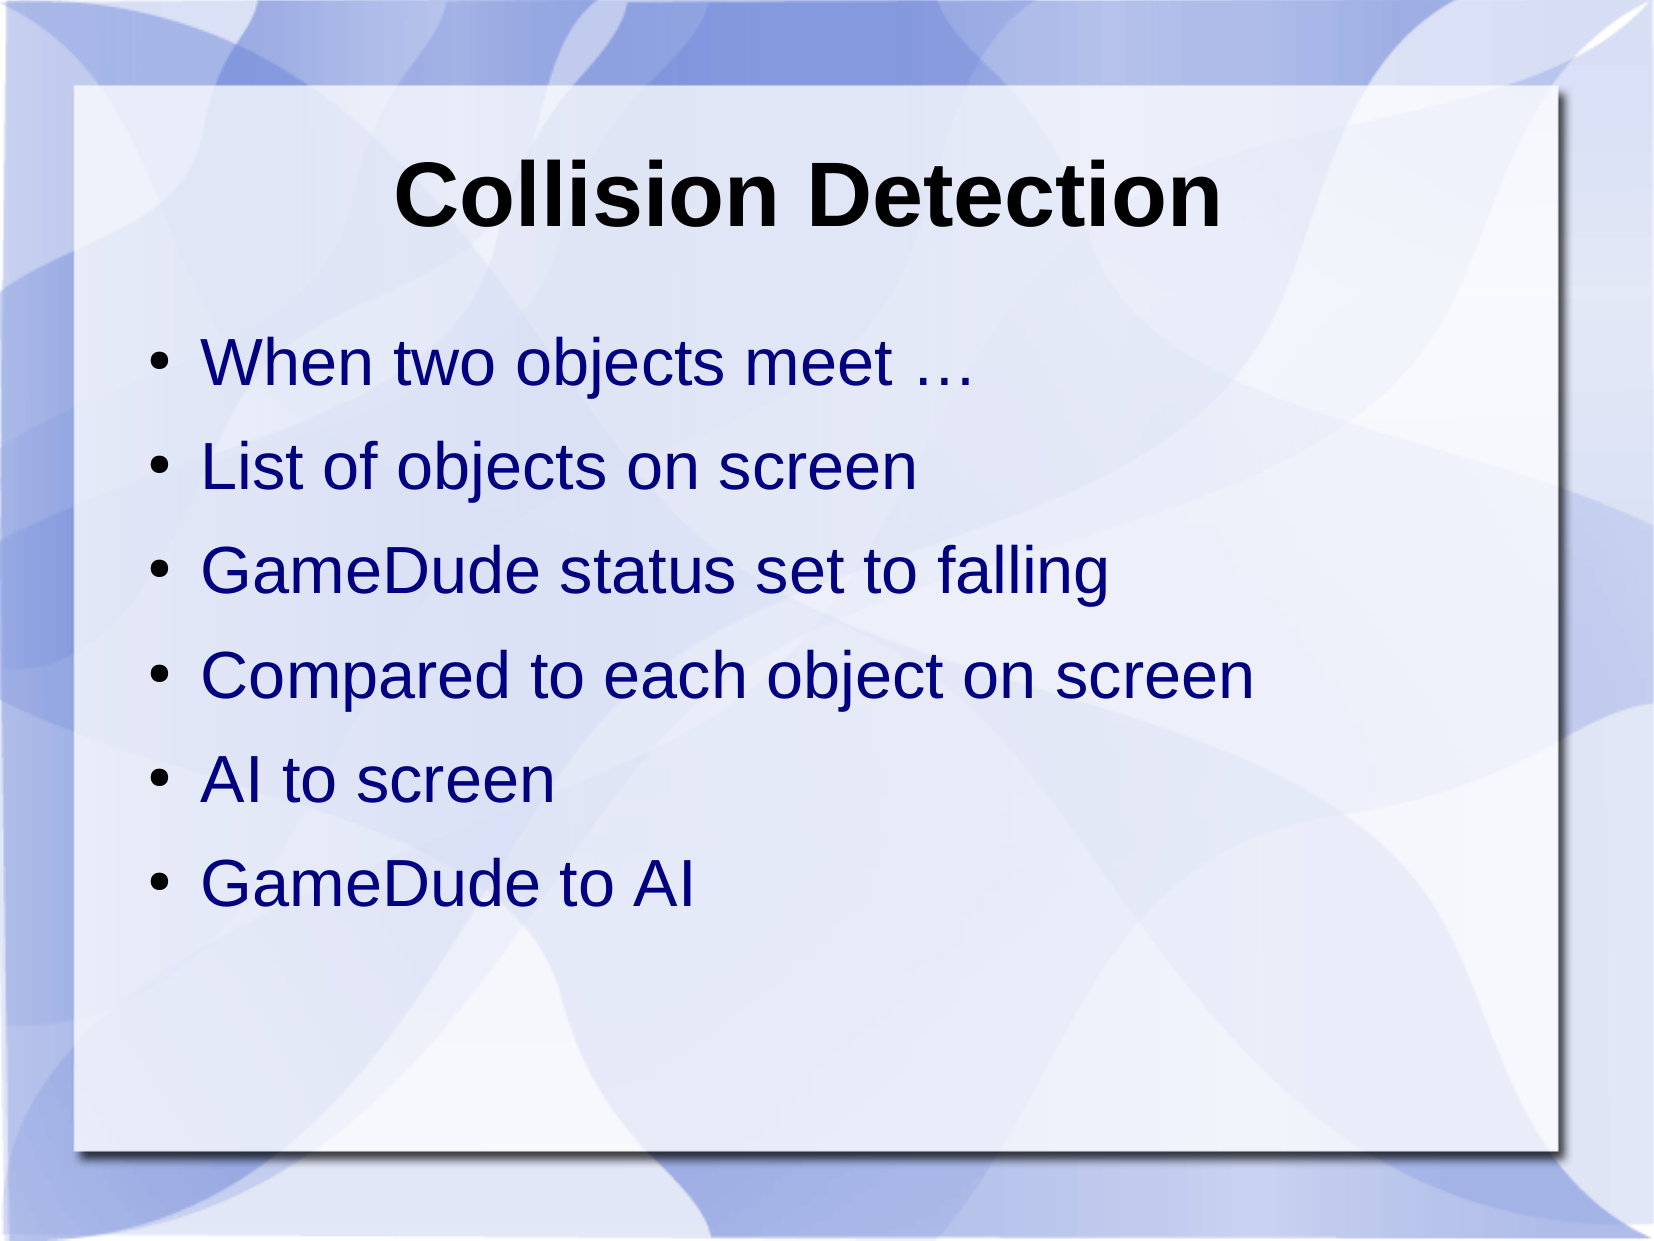

# Collision Detection
When two objects meet …
List of objects on screen
GameDude status set to falling
Compared to each object on screen
AI to screen
GameDude to AI